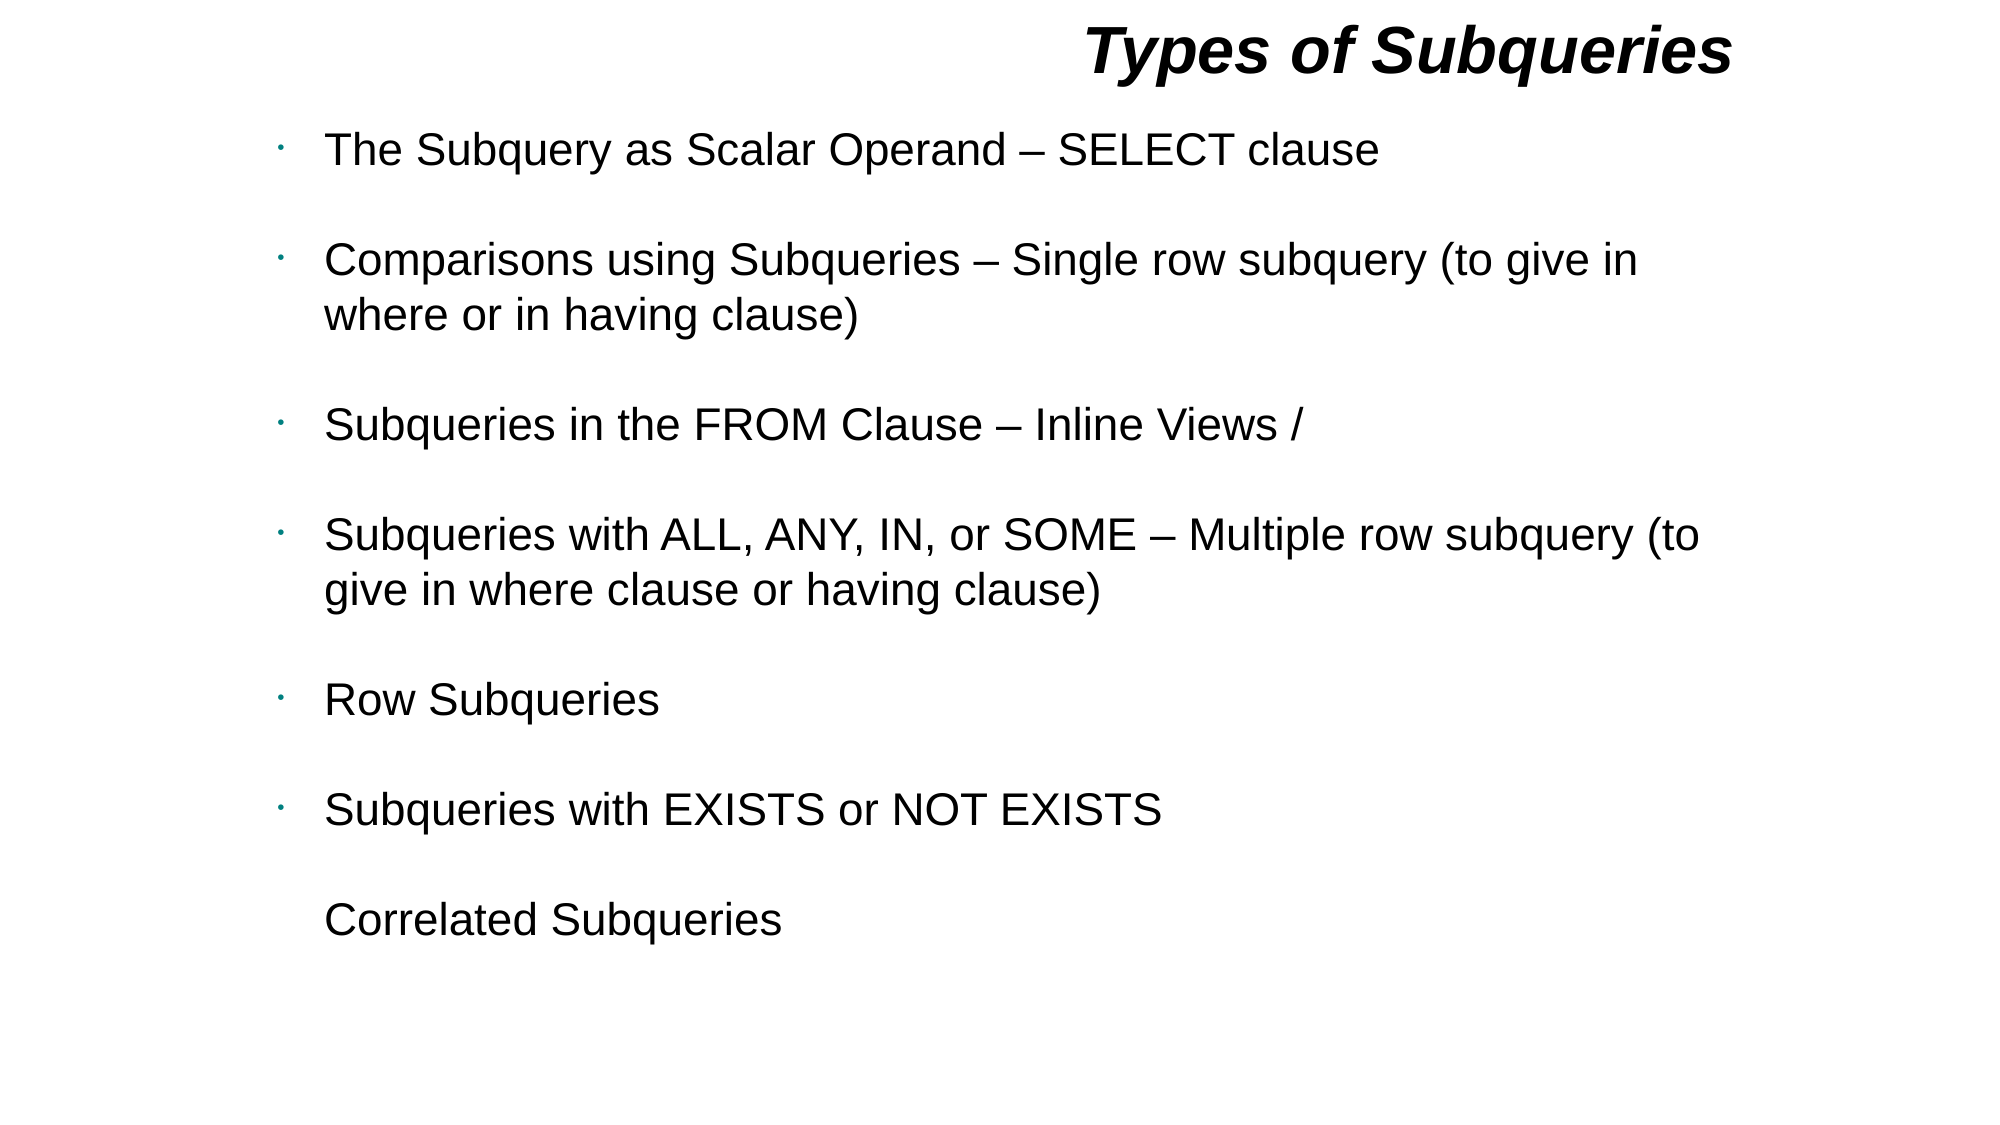

Types of Subqueries
The Subquery as Scalar Operand – SELECT clause
Comparisons using Subqueries – Single row subquery (to give in where or in having clause)
Subqueries in the FROM Clause – Inline Views /
Subqueries with ALL, ANY, IN, or SOME – Multiple row subquery (to give in where clause or having clause)
Row Subqueries
Subqueries with EXISTS or NOT EXISTS
Correlated Subqueries